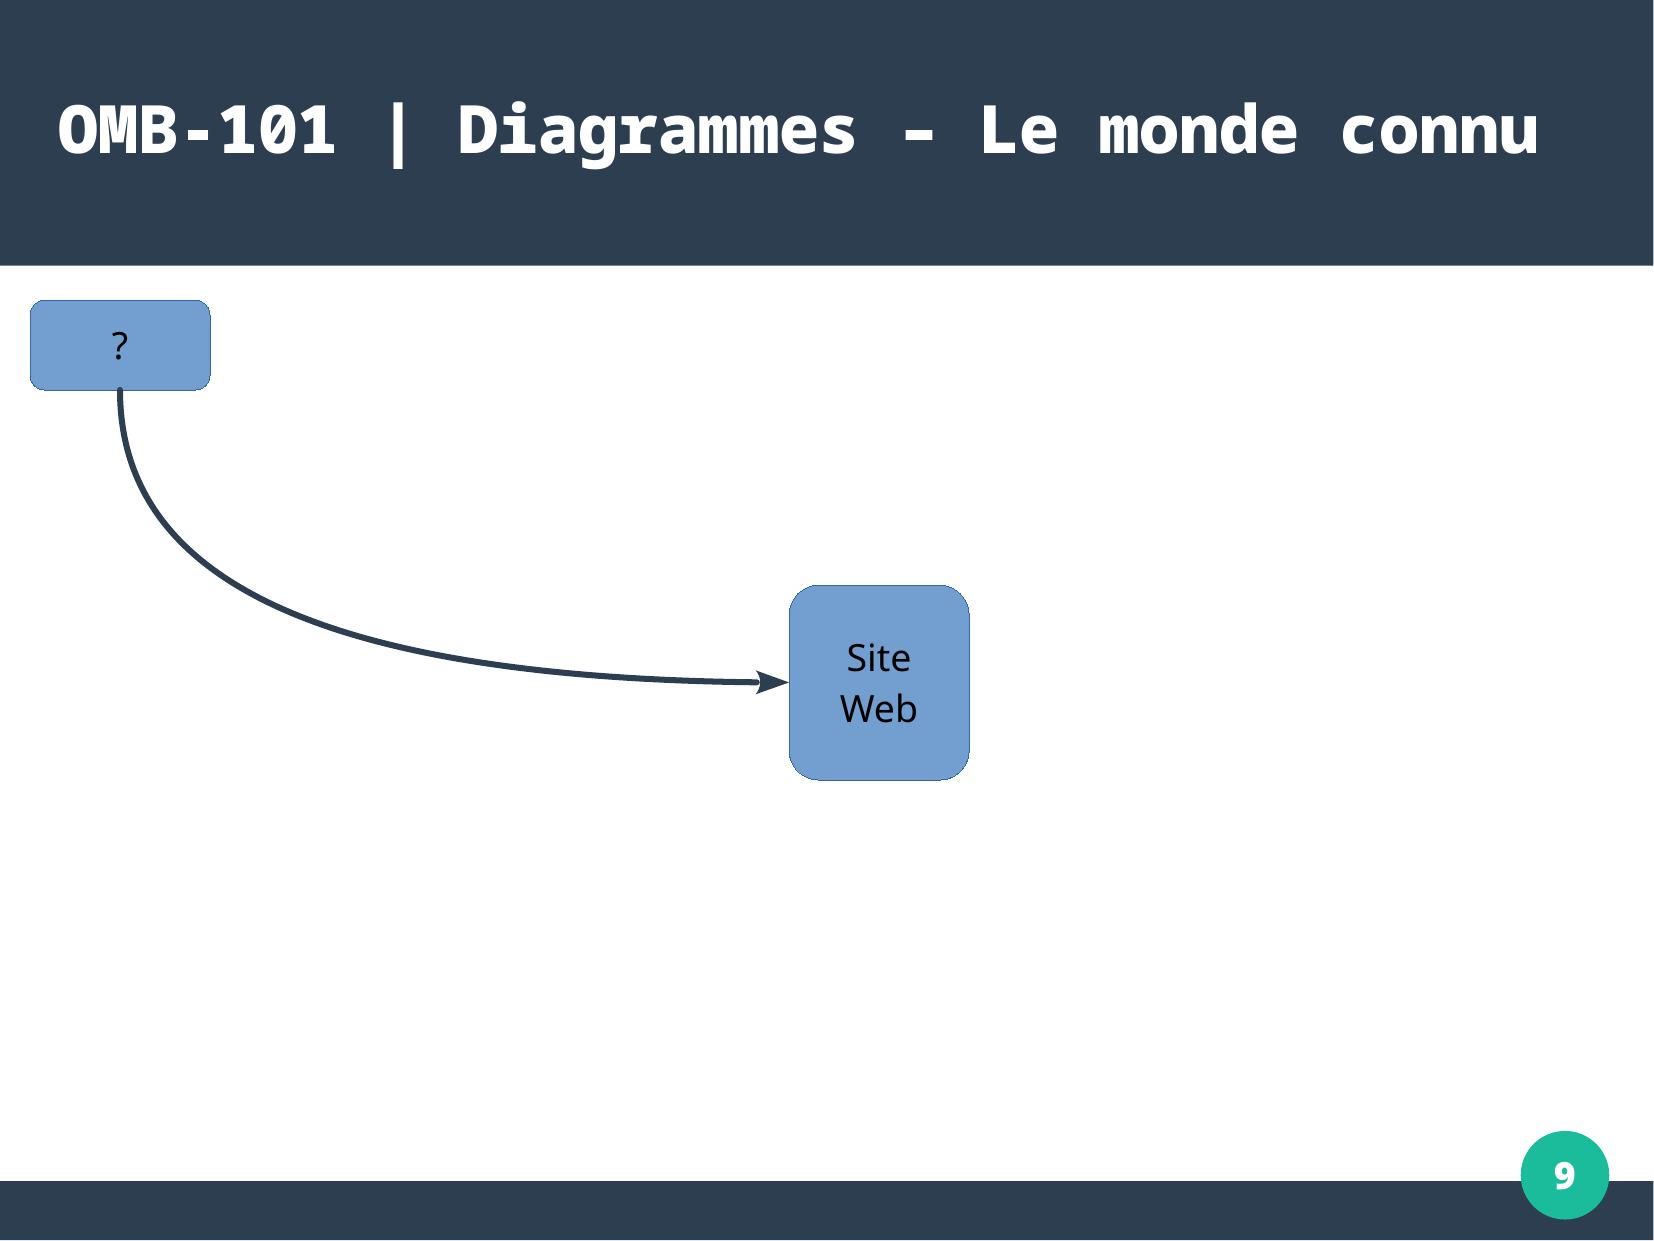

# OMB-101 | Diagrammes – Le monde connu
?
Site
Web
9